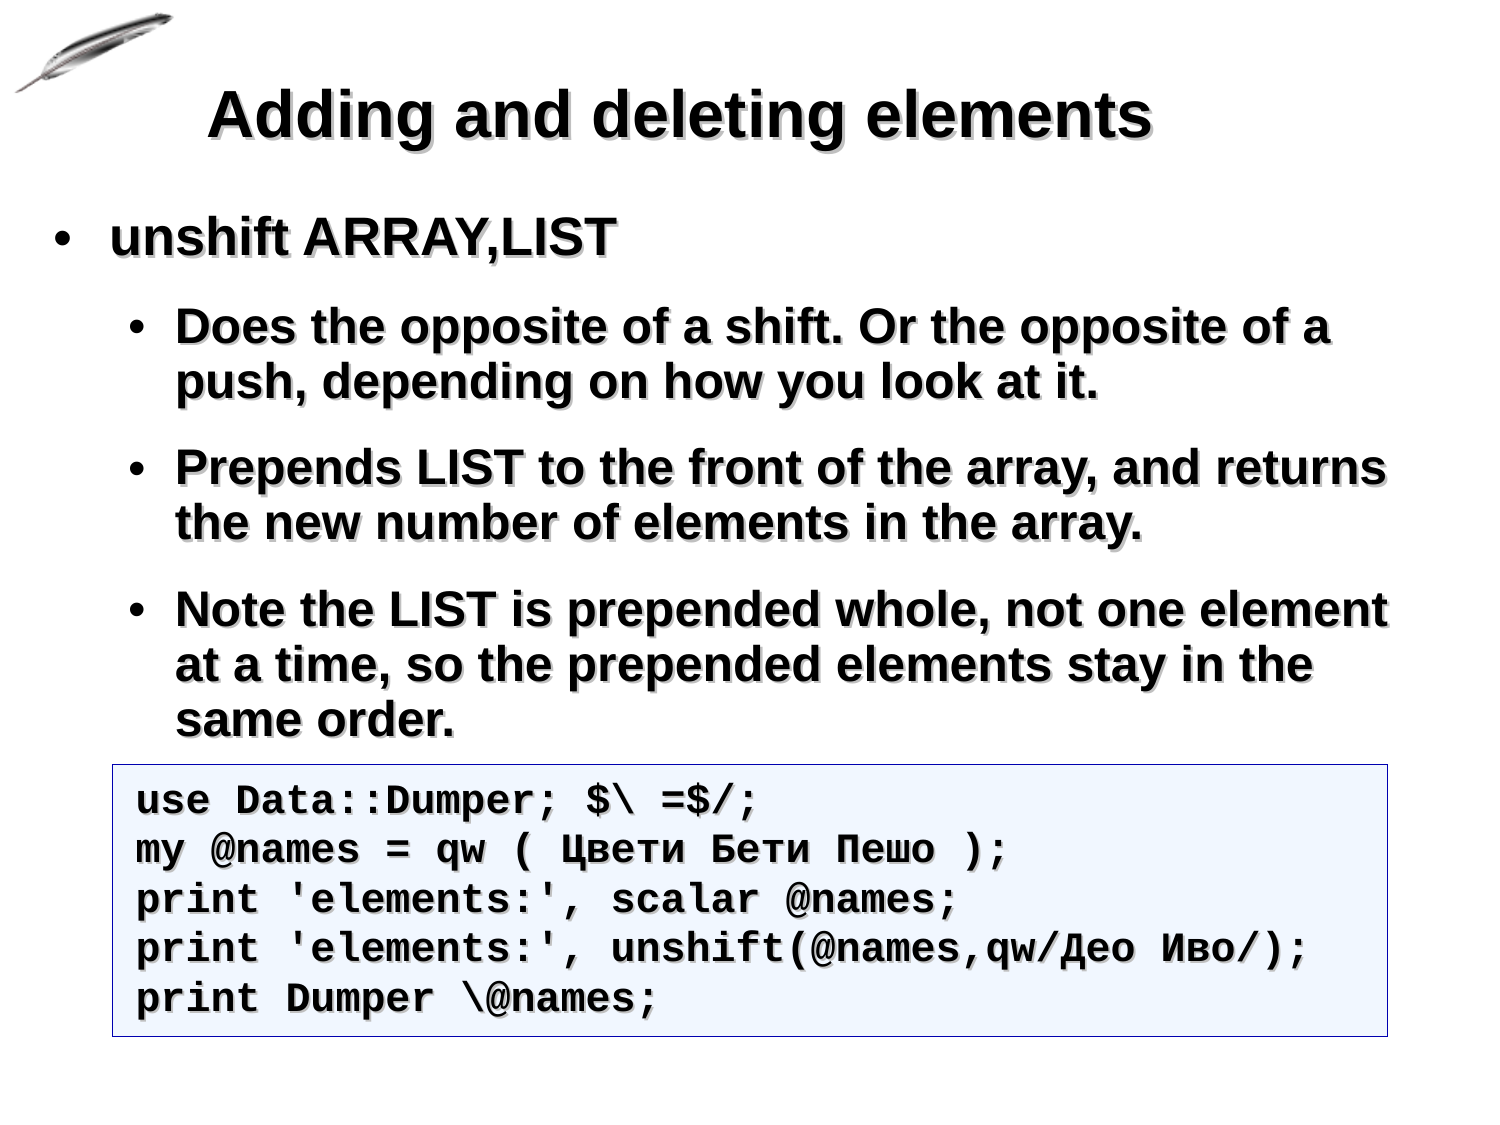

# Adding and deleting elements
unshift ARRAY,LIST
Does the opposite of a shift. Or the opposite of a push, depending on how you look at it.
Prepends LIST to the front of the array, and returns the new number of elements in the array.
Note the LIST is prepended whole, not one element at a time, so the prepended elements stay in the same order.
use Data::Dumper; $\ =$/;
my @names = qw ( Цвети Бети Пешо );
print 'elements:', scalar @names;
print 'elements:', unshift(@names,qw/Део Иво/);
print Dumper \@names;